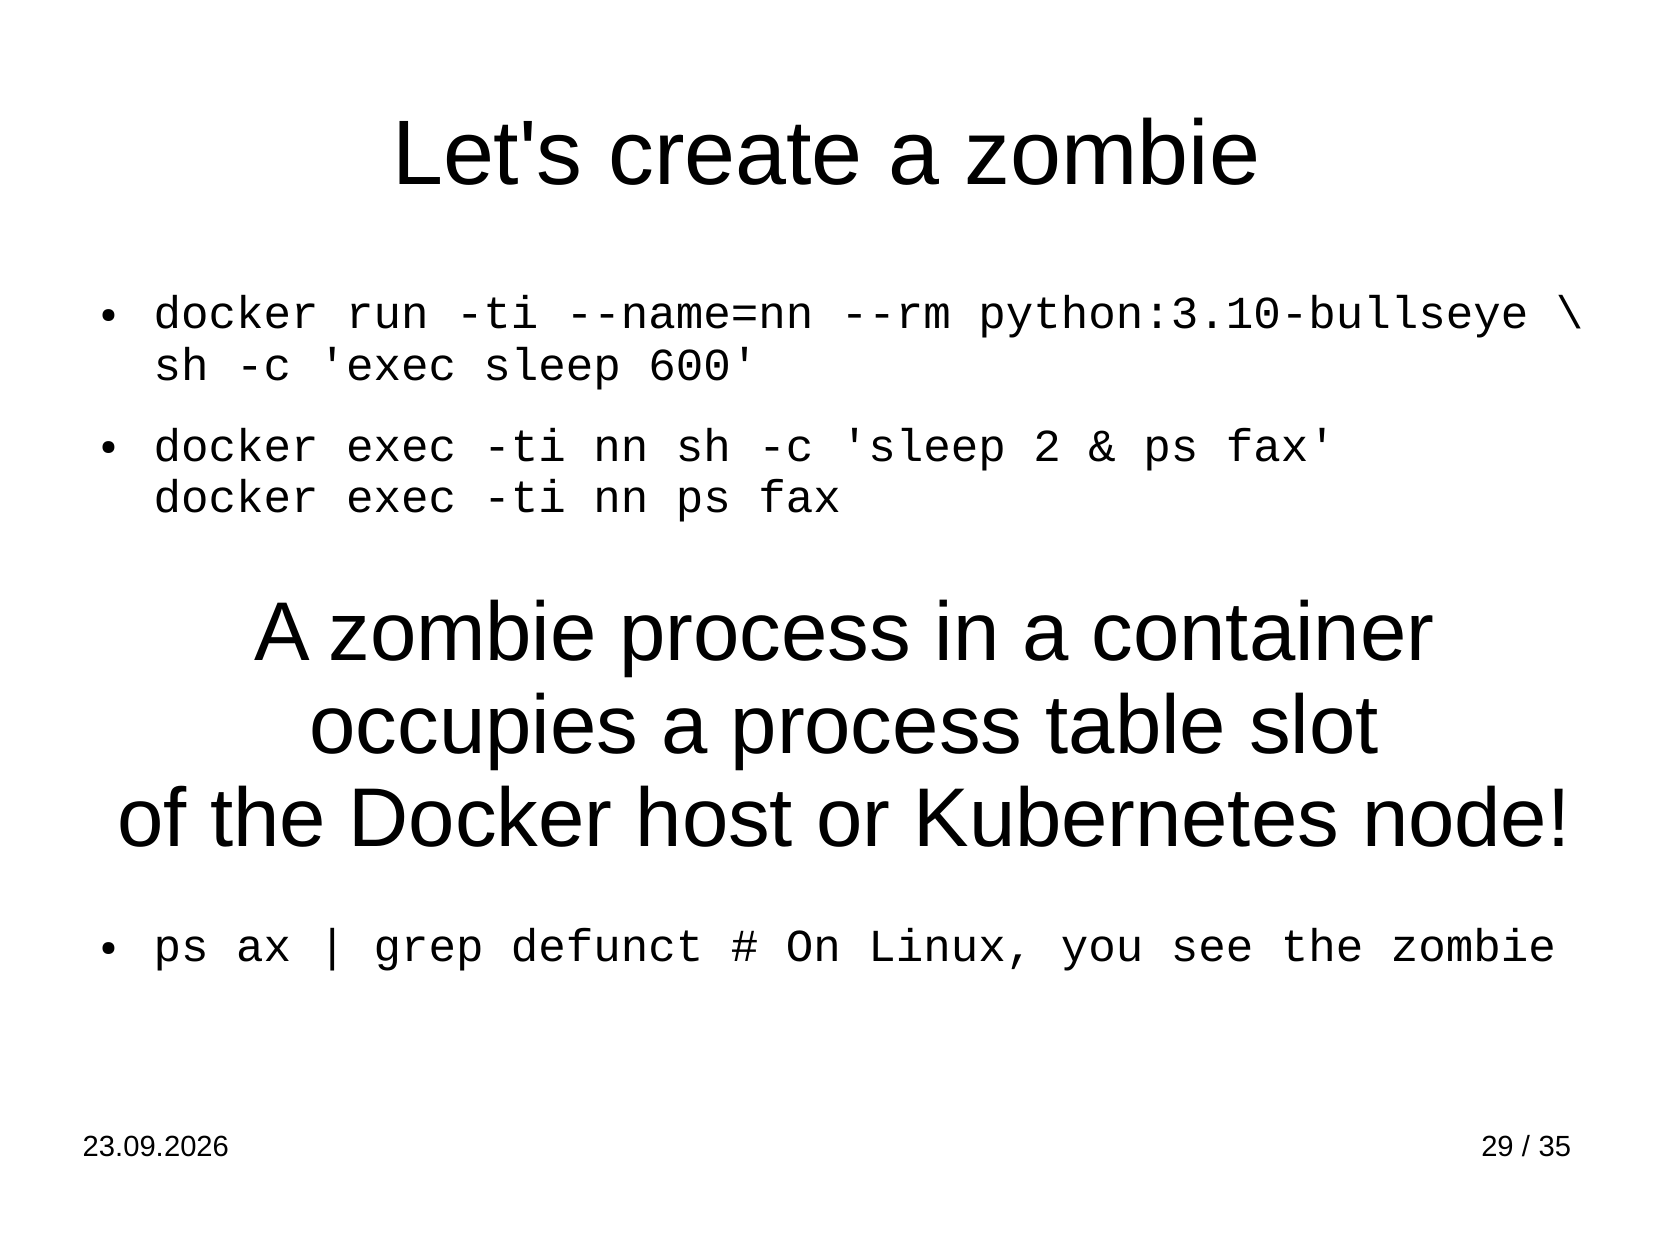

# Let's create a zombie
docker run -ti --name=nn --rm python:3.10-bullseye \
sh -c 'exec sleep 600'
docker exec -ti nn sh -c 'sleep 2 & ps fax'
docker exec -ti nn ps fax
A zombie process in a container occupies a process table slot
of the Docker host or Kubernetes node!
ps ax | grep defunct # On Linux, you see the zombie